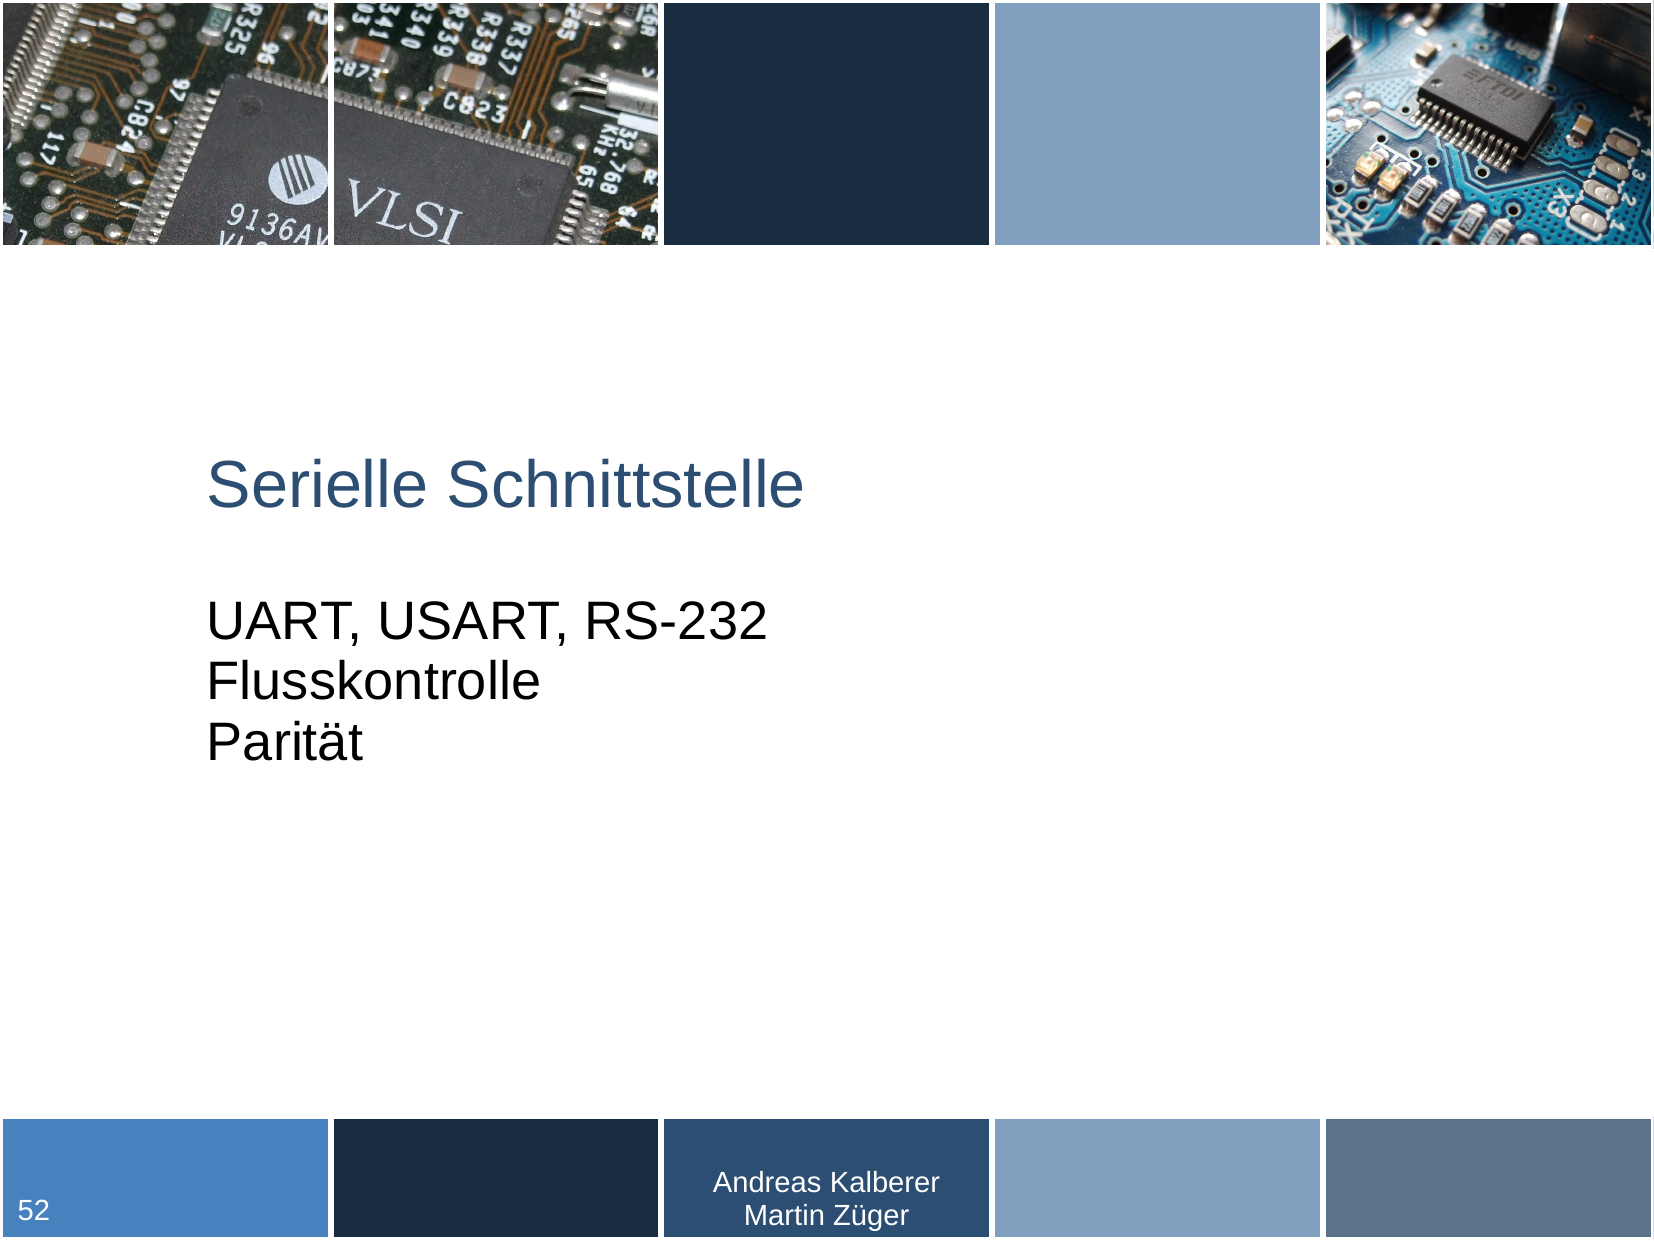

# Serielle Schnittstelle
UART, USART, RS-232
Flusskontrolle
Parität
LibreOffice Productivity Suite
52